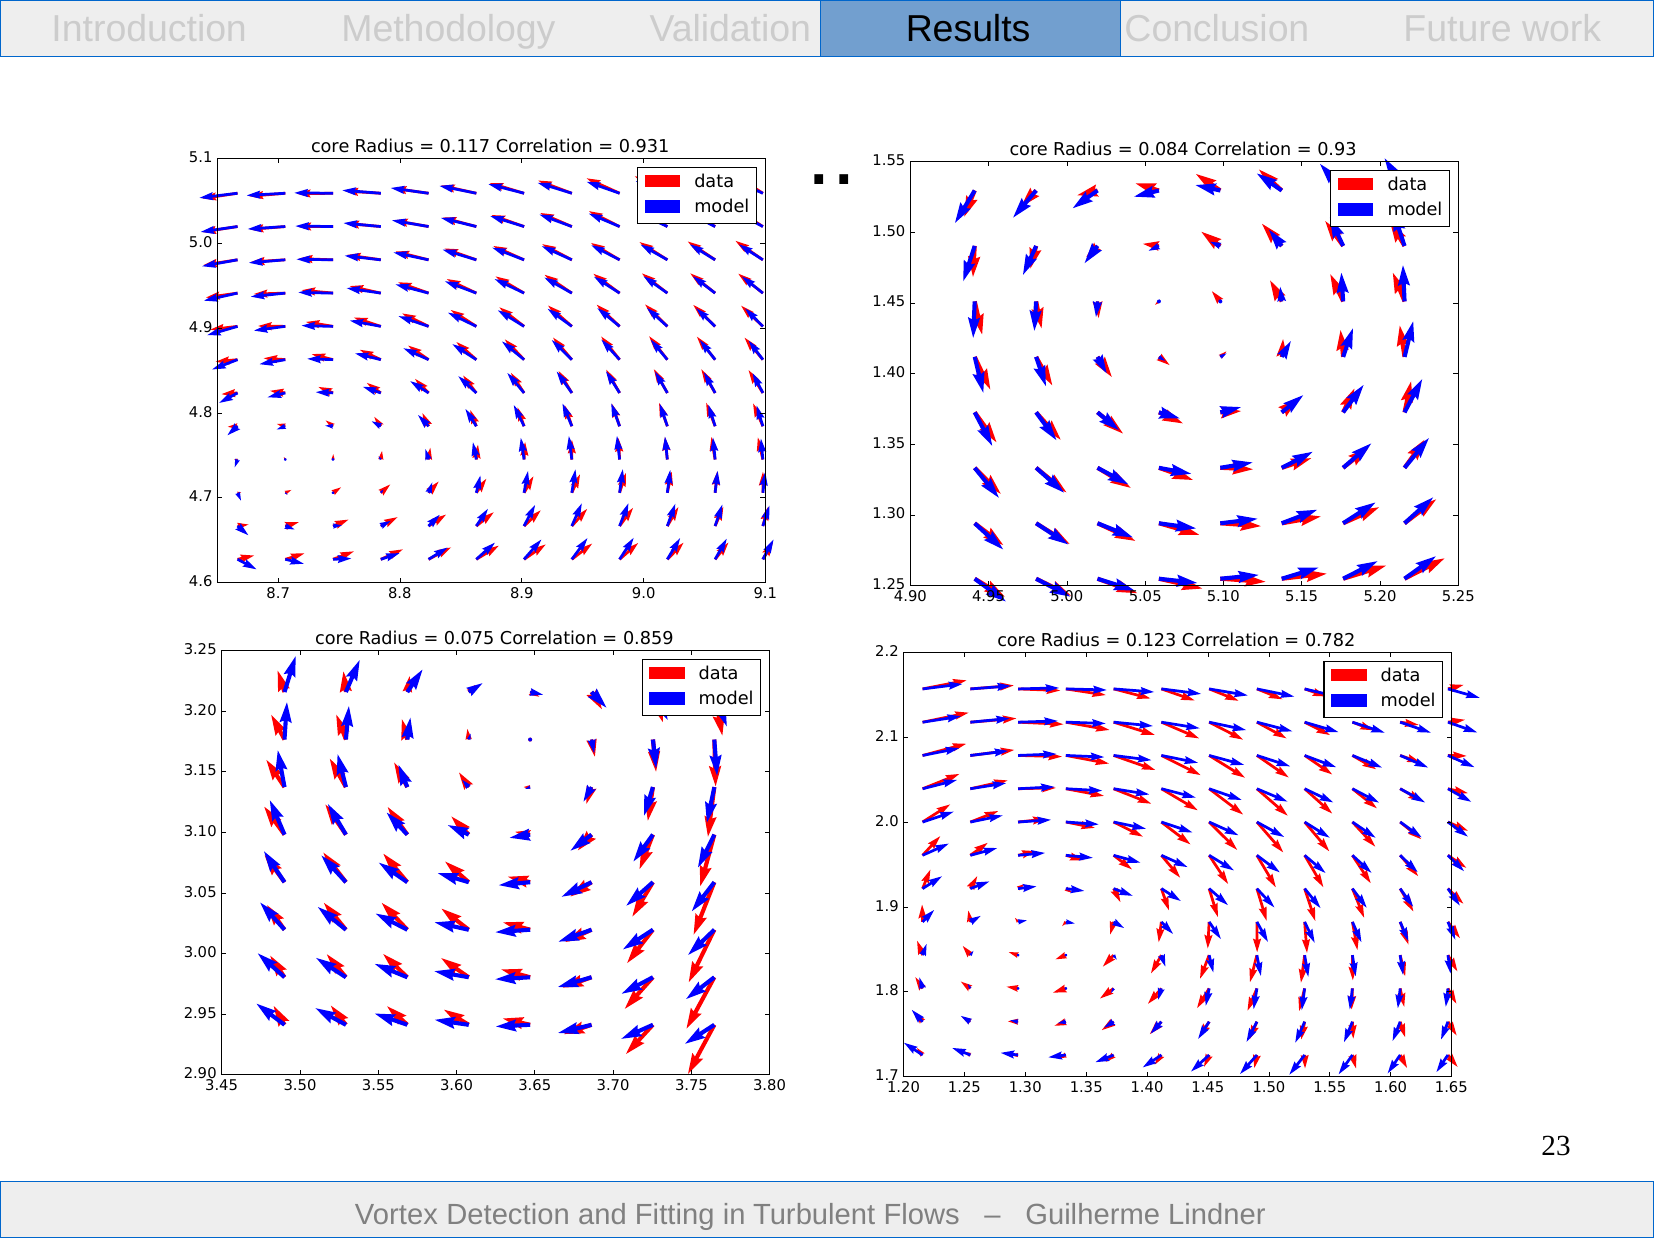

Introduction Methodology Validation Results Conclusion Future work
# ...
23
Vortex Detection and Fitting in Turbulent Flows – Guilherme Lindner